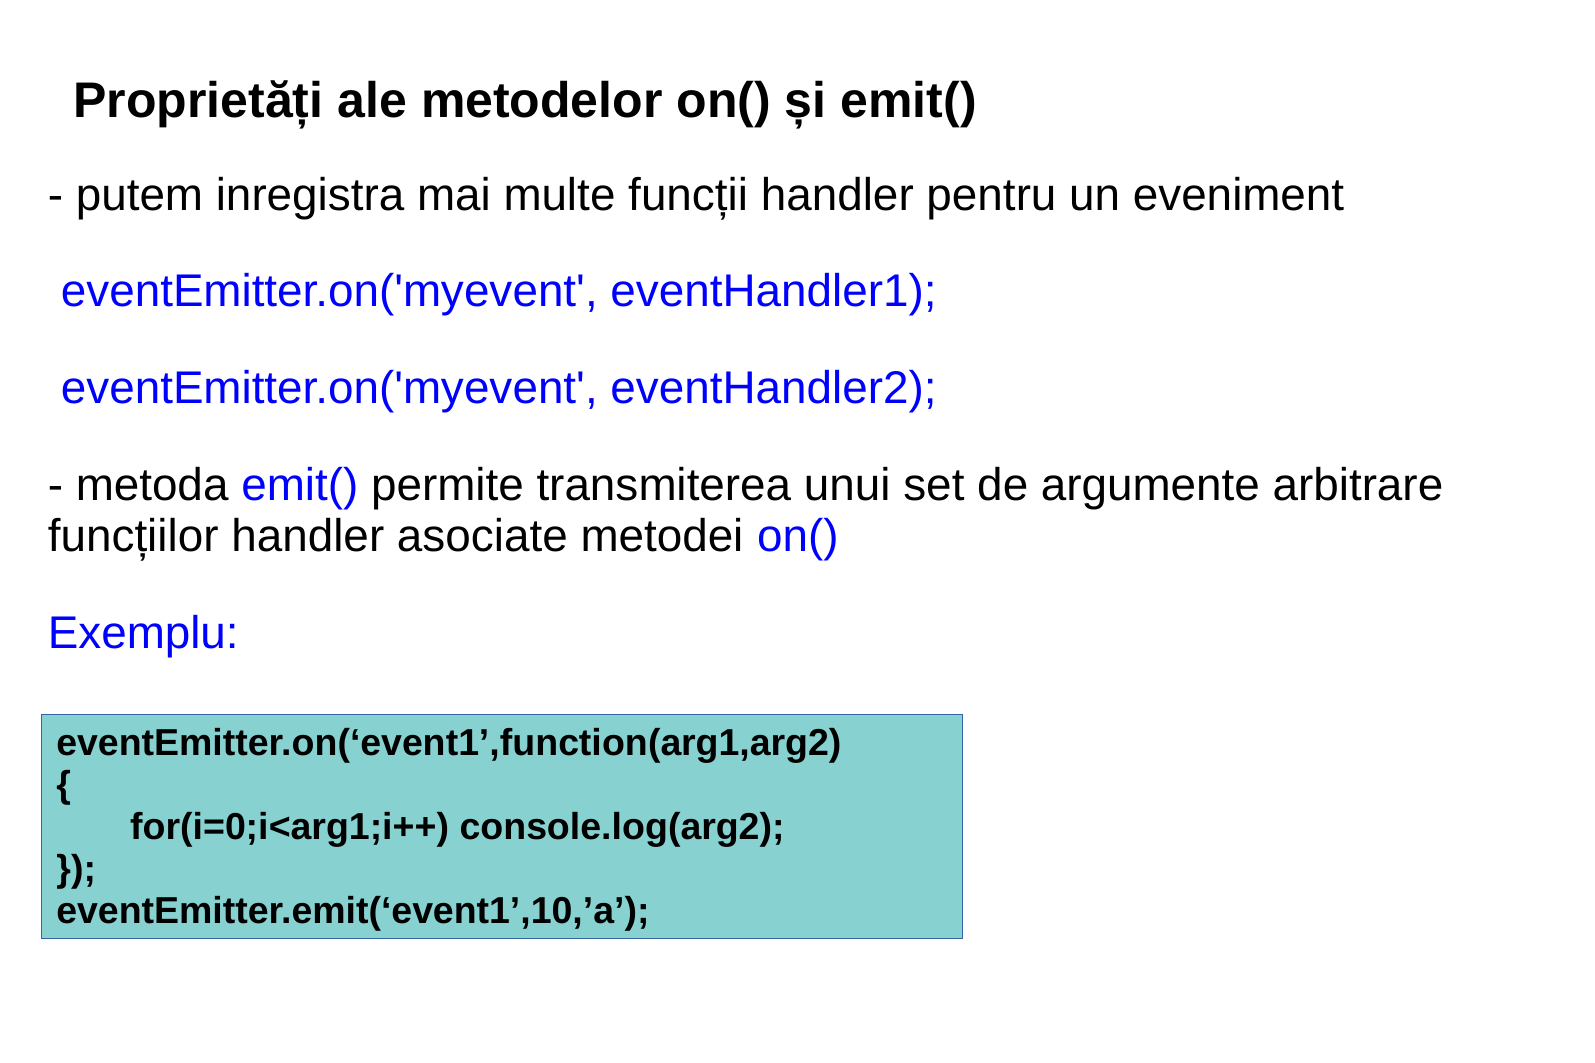

Proprietăți ale metodelor on() și emit()
- putem inregistra mai multe funcții handler pentru un eveniment
 eventEmitter.on('myevent', eventHandler1);
 eventEmitter.on('myevent', eventHandler2);
- metoda emit() permite transmiterea unui set de argumente arbitrare funcțiilor handler asociate metodei on()
Exemplu:
eventEmitter.on(‘event1’,function(arg1,arg2)
{
	for(i=0;i<arg1;i++) console.log(arg2);
});
eventEmitter.emit(‘event1’,10,’a’);